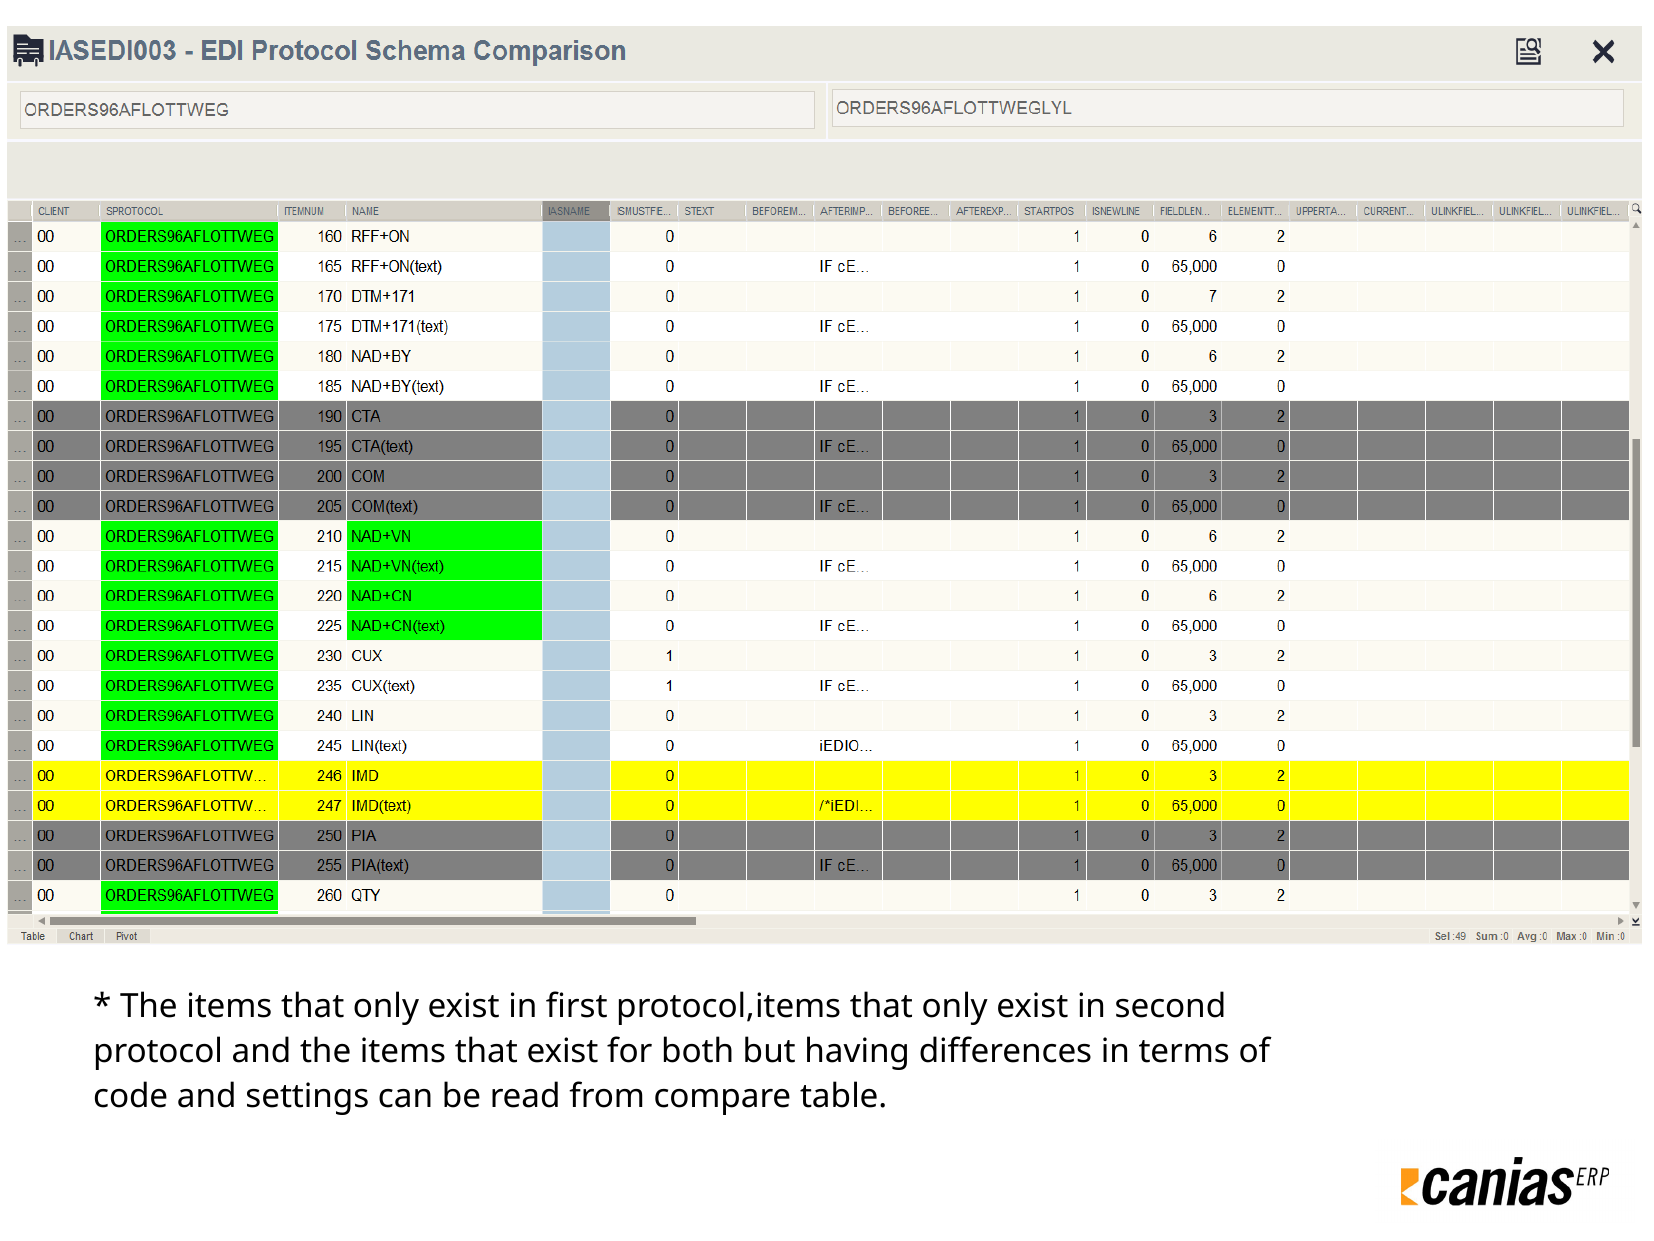

* The items that only exist in first protocol,items that only exist in second protocol and the items that exist for both but having differences in terms of code and settings can be read from compare table.